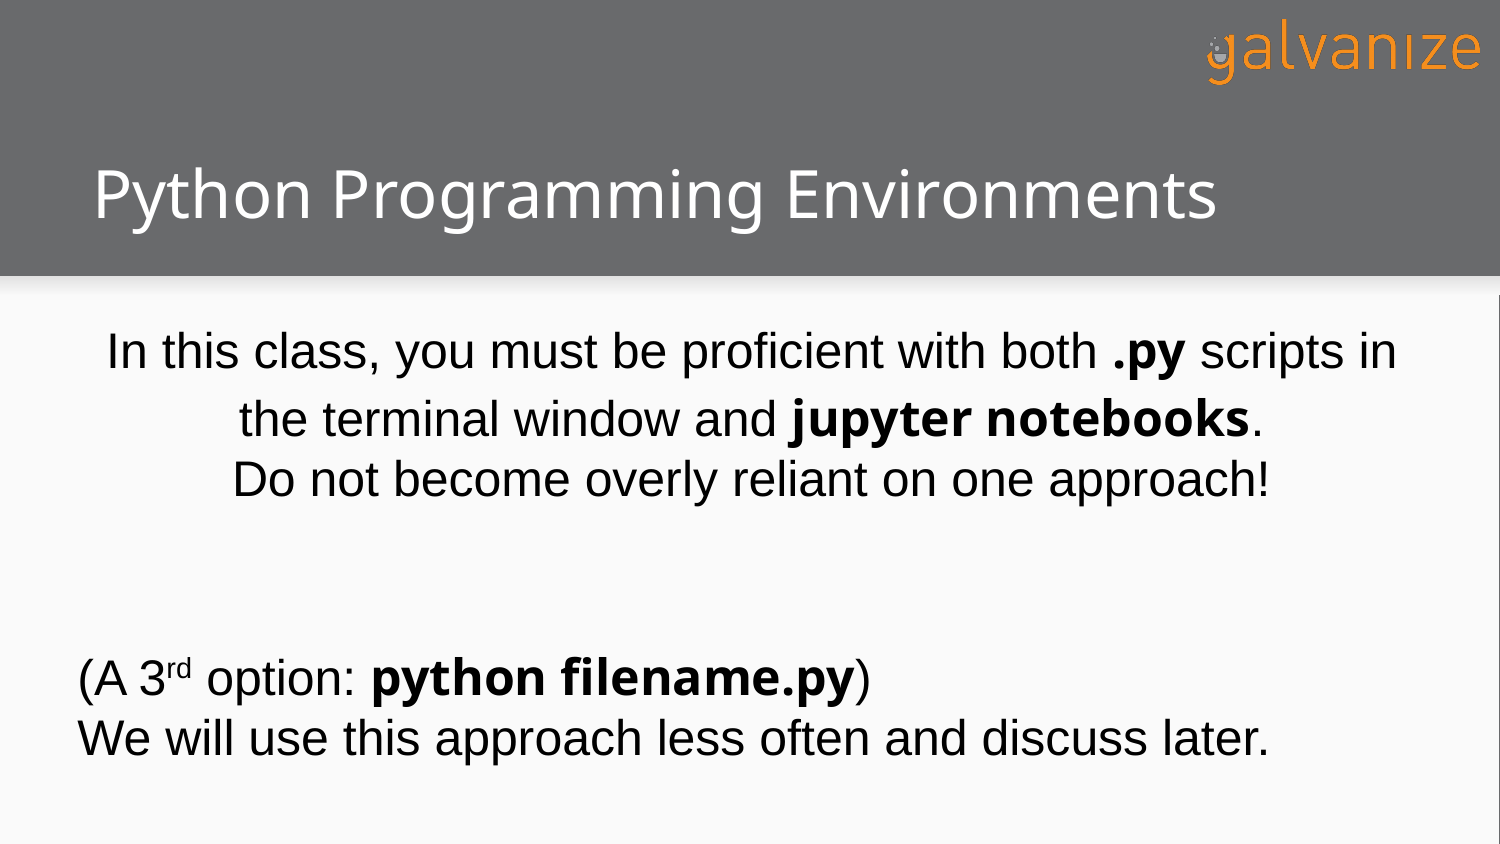

# Python Programming Environments
In this class, you must be proficient with both .py scripts in the terminal window and jupyter notebooks.
Do not become overly reliant on one approach!
(A 3rd option: python filename.py)
We will use this approach less often and discuss later.